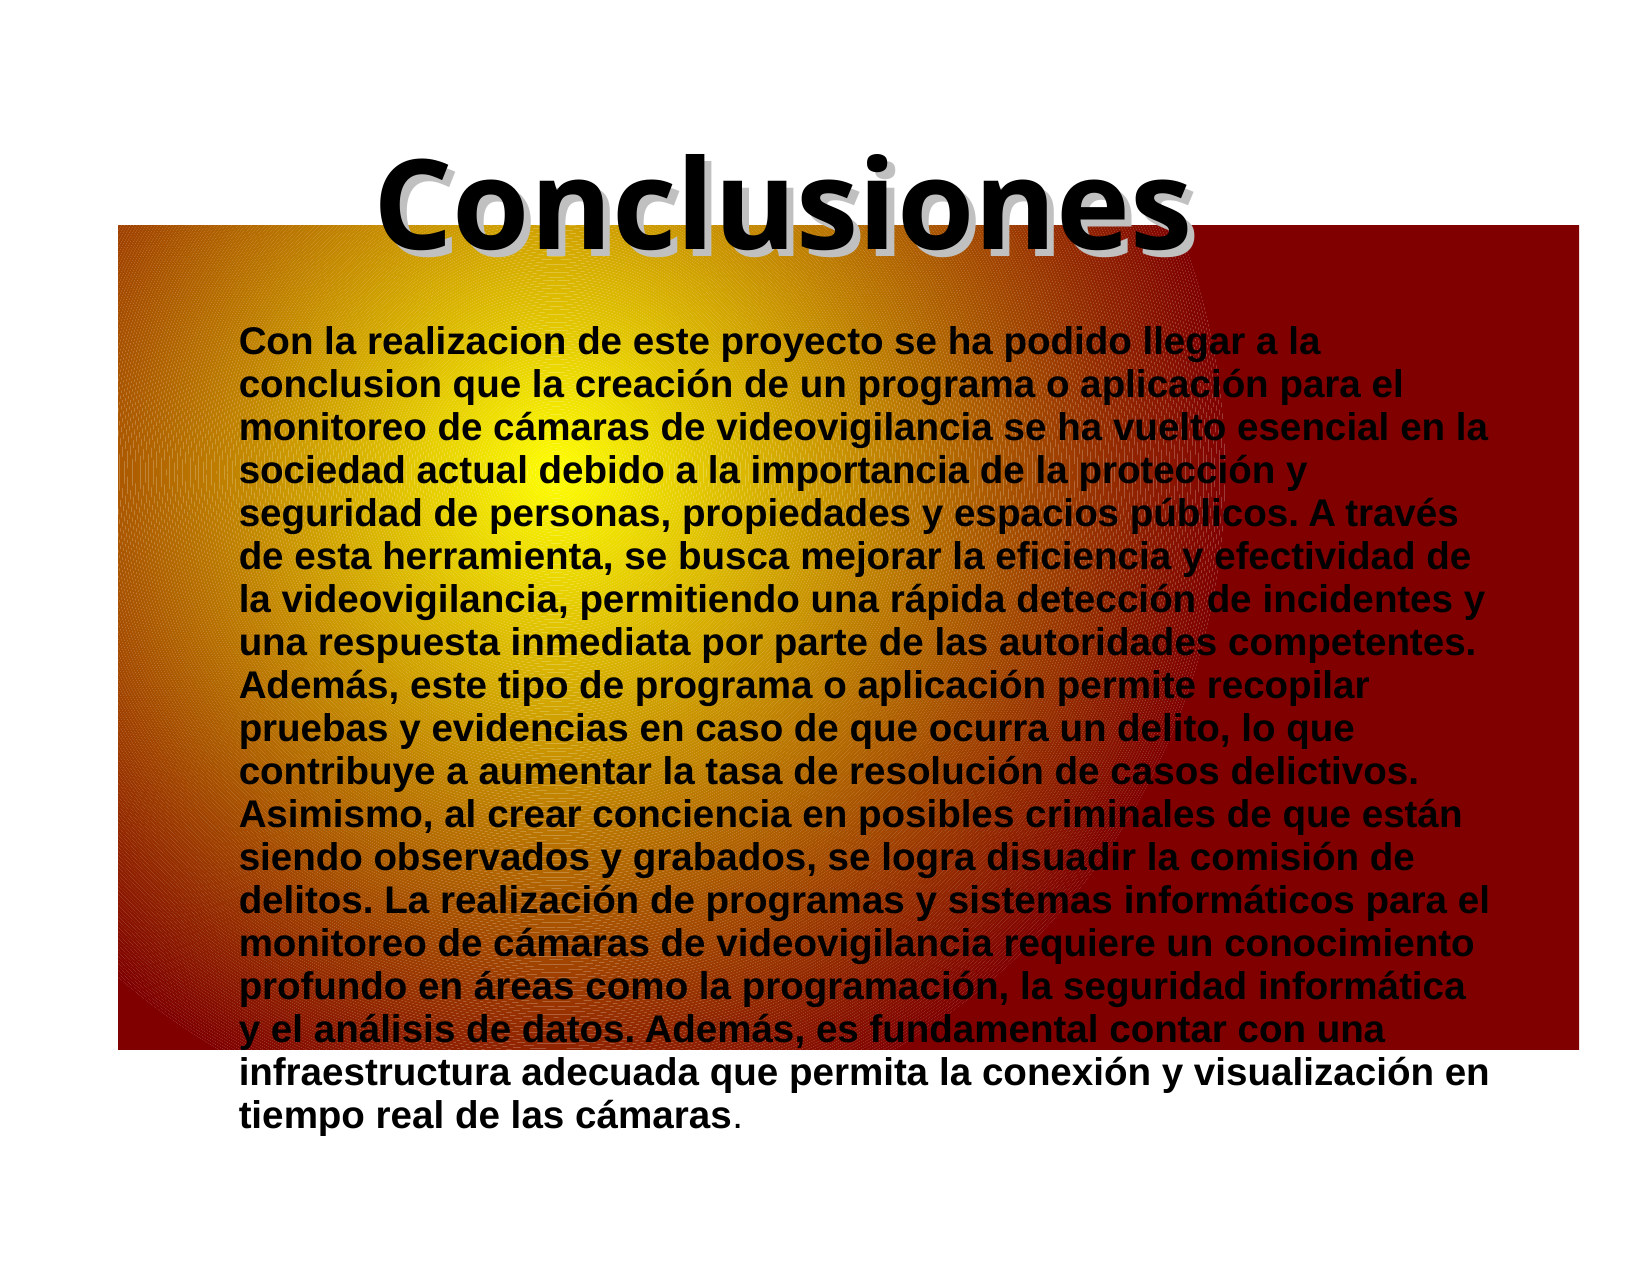

# Conclusiones
Con la realizacion de este proyecto se ha podido llegar a la conclusion que la creación de un programa o aplicación para el monitoreo de cámaras de videovigilancia se ha vuelto esencial en la sociedad actual debido a la importancia de la protección y seguridad de personas, propiedades y espacios públicos. A través de esta herramienta, se busca mejorar la eficiencia y efectividad de la videovigilancia, permitiendo una rápida detección de incidentes y una respuesta inmediata por parte de las autoridades competentes. Además, este tipo de programa o aplicación permite recopilar pruebas y evidencias en caso de que ocurra un delito, lo que contribuye a aumentar la tasa de resolución de casos delictivos. Asimismo, al crear conciencia en posibles criminales de que están siendo observados y grabados, se logra disuadir la comisión de delitos. La realización de programas y sistemas informáticos para el monitoreo de cámaras de videovigilancia requiere un conocimiento profundo en áreas como la programación, la seguridad informática y el análisis de datos. Además, es fundamental contar con una infraestructura adecuada que permita la conexión y visualización en tiempo real de las cámaras.